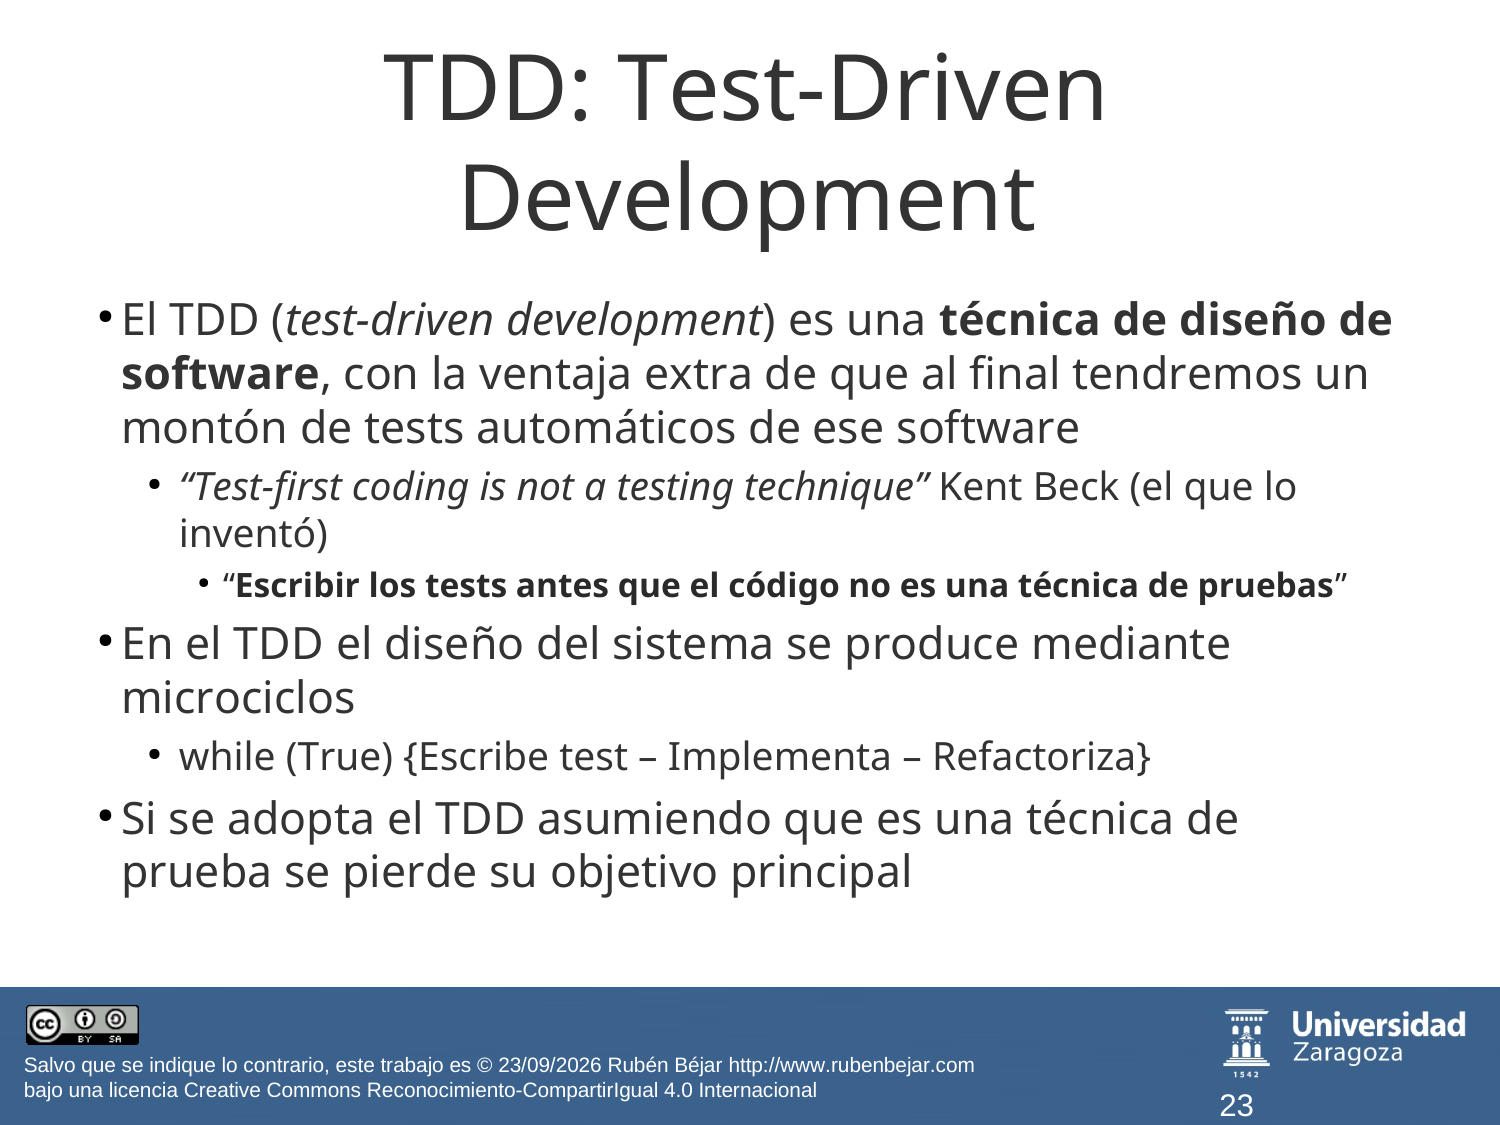

# TDD: Test-Driven Development
El TDD (test-driven development) es una técnica de diseño de software, con la ventaja extra de que al final tendremos un montón de tests automáticos de ese software
“Test-first coding is not a testing technique” Kent Beck (el que lo inventó)
“Escribir los tests antes que el código no es una técnica de pruebas”
En el TDD el diseño del sistema se produce mediante microciclos
while (True) {Escribe test – Implementa – Refactoriza}
Si se adopta el TDD asumiendo que es una técnica de prueba se pierde su objetivo principal